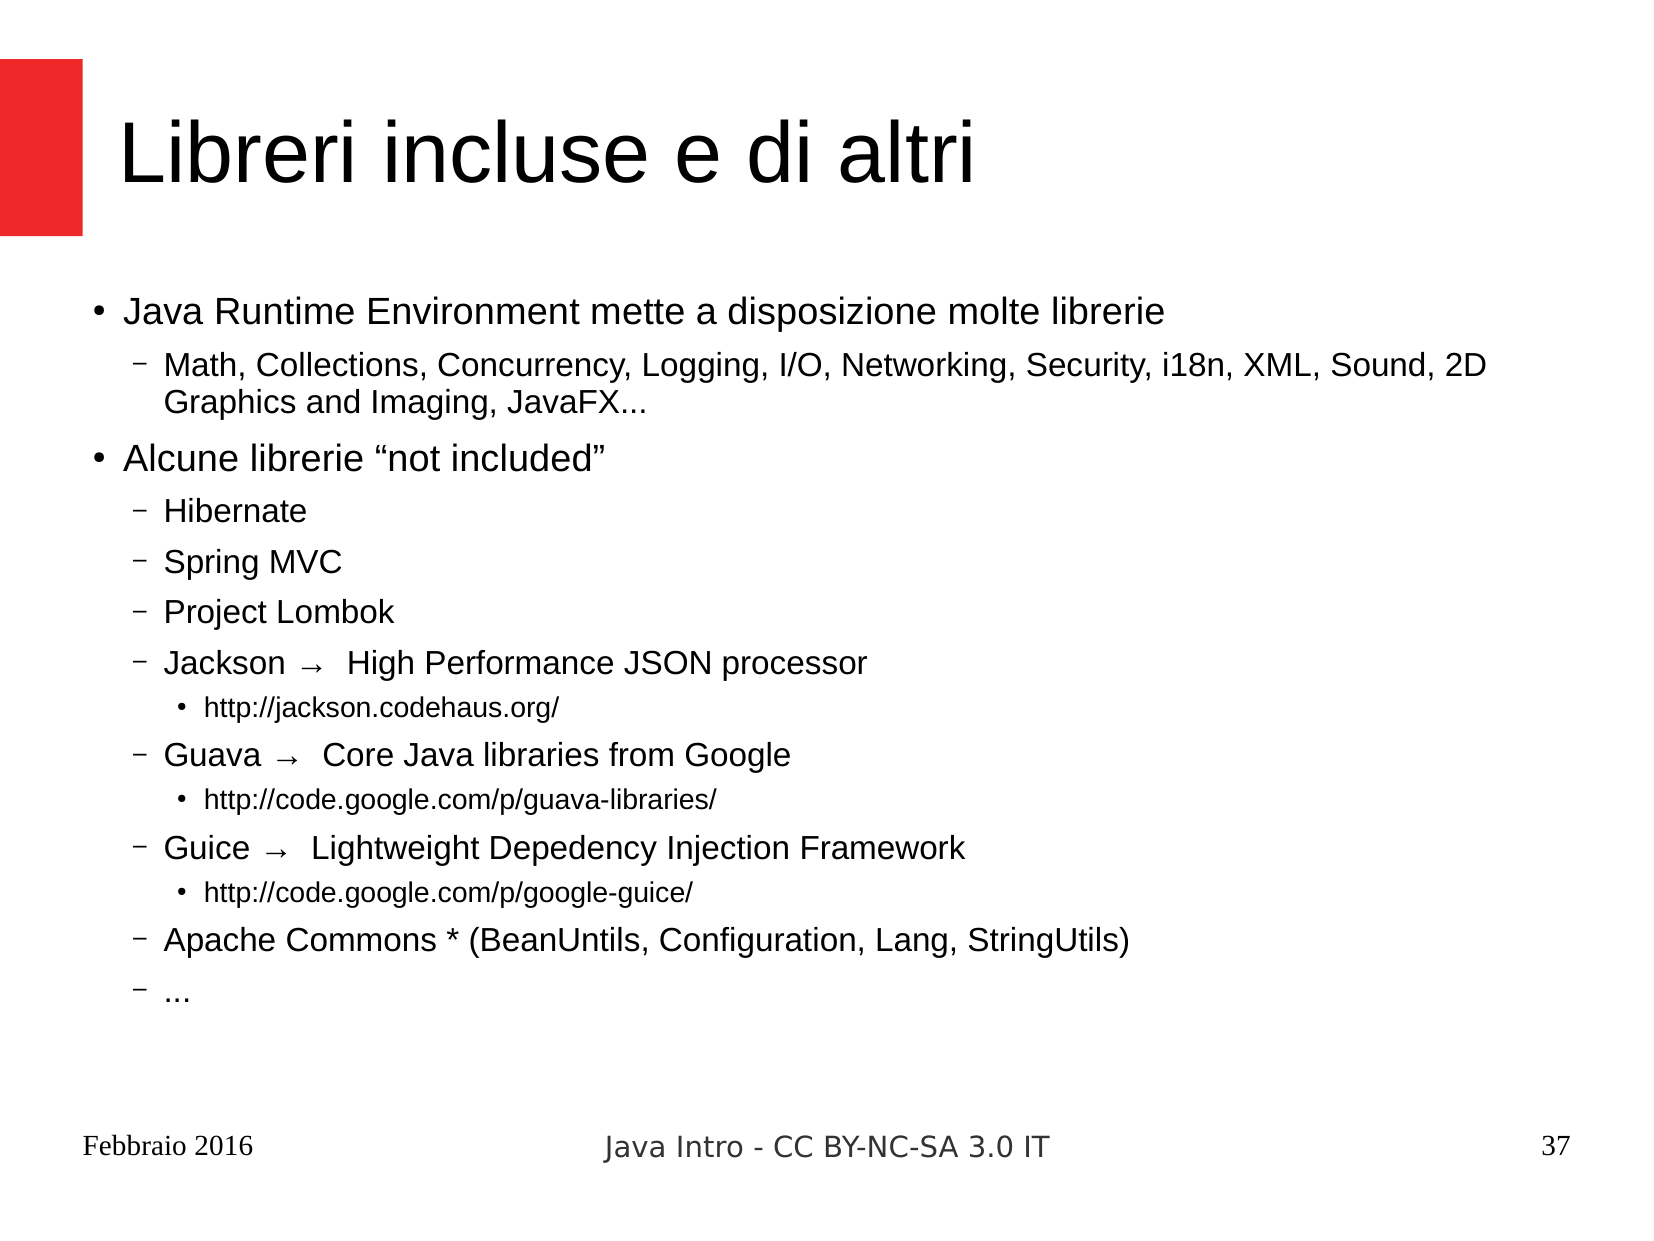

# Libreri incluse e di altri
Java Runtime Environment mette a disposizione molte librerie
Math, Collections, Concurrency, Logging, I/O, Networking, Security, i18n, XML, Sound, 2D Graphics and Imaging, JavaFX...
Alcune librerie “not included”
Hibernate
Spring MVC
Project Lombok
Jackson → High Performance JSON processor
http://jackson.codehaus.org/
Guava → Core Java libraries from Google
http://code.google.com/p/guava-libraries/
Guice → Lightweight Depedency Injection Framework
http://code.google.com/p/google-guice/
Apache Commons * (BeanUntils, Configuration, Lang, StringUtils)
...
Your Date Here
Your Footer Here
37